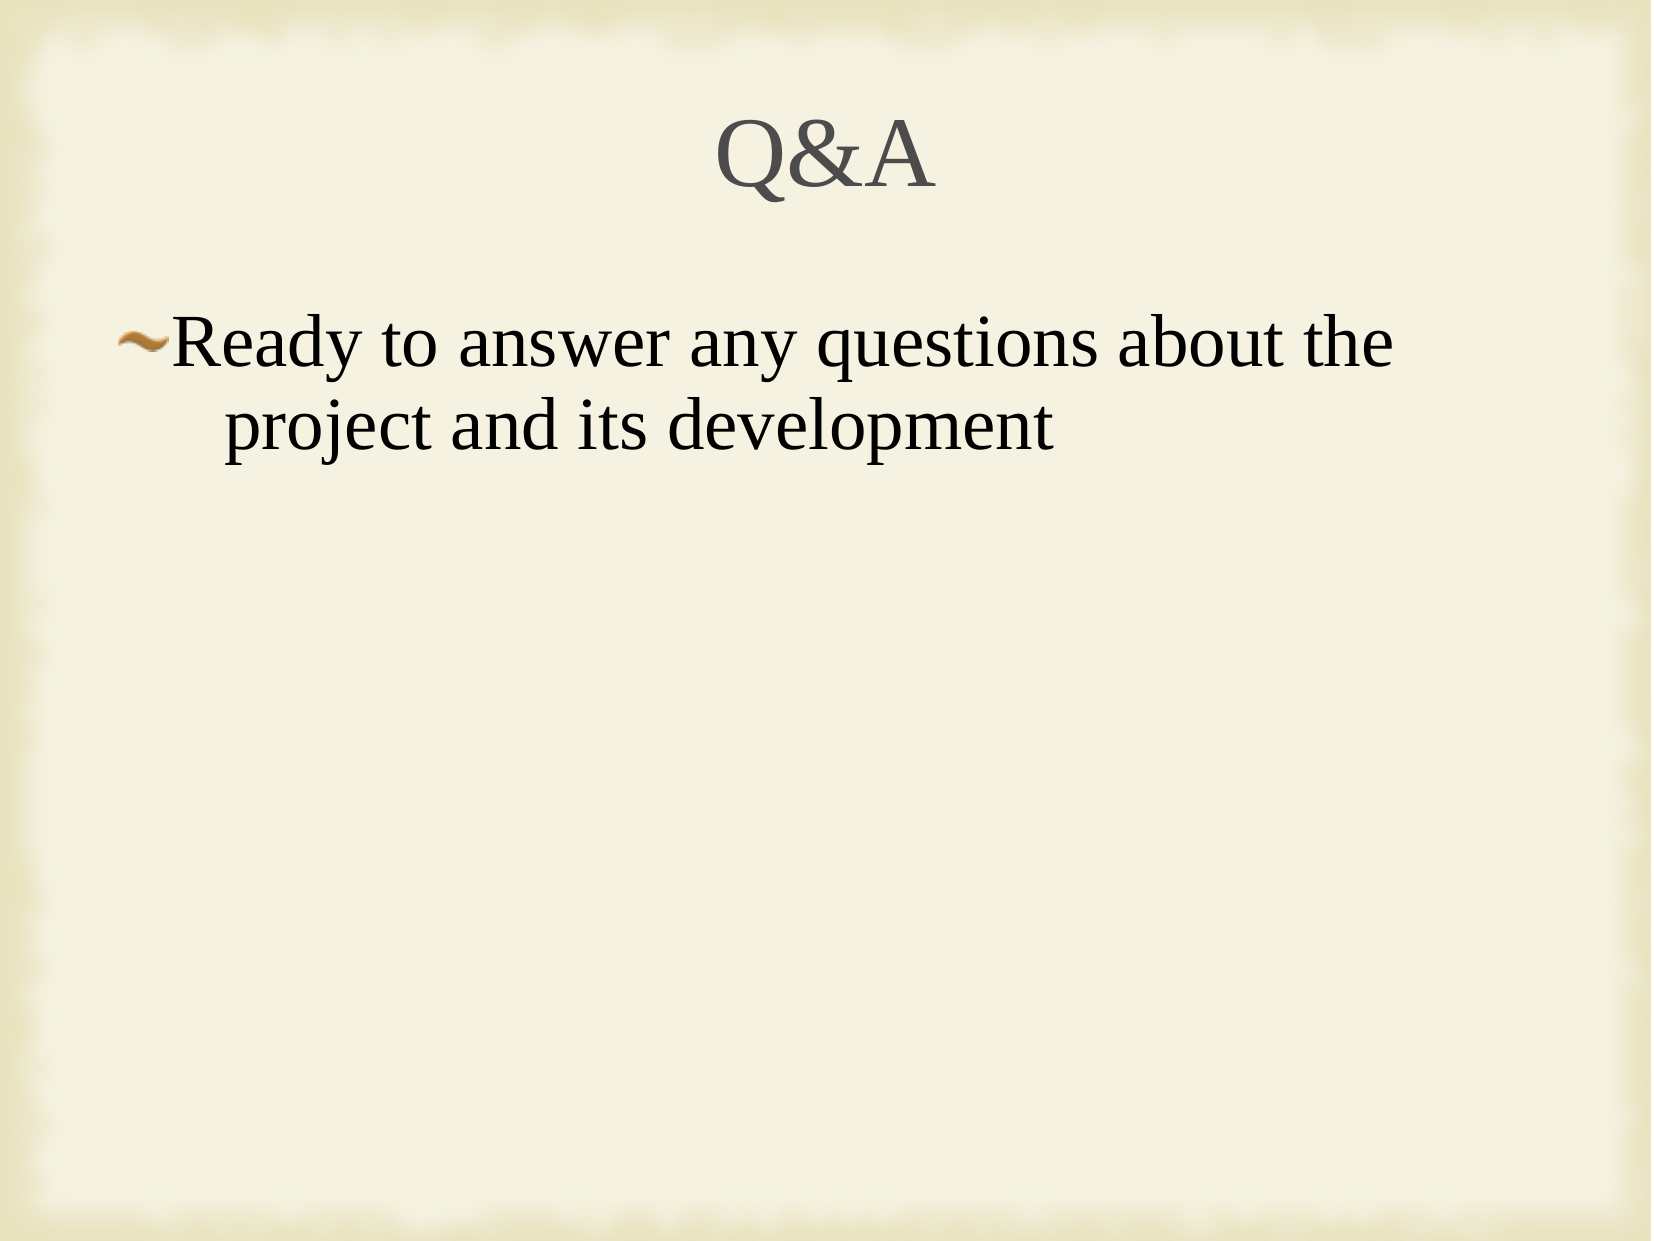

# Q&A
Ready to answer any questions about the project and its development